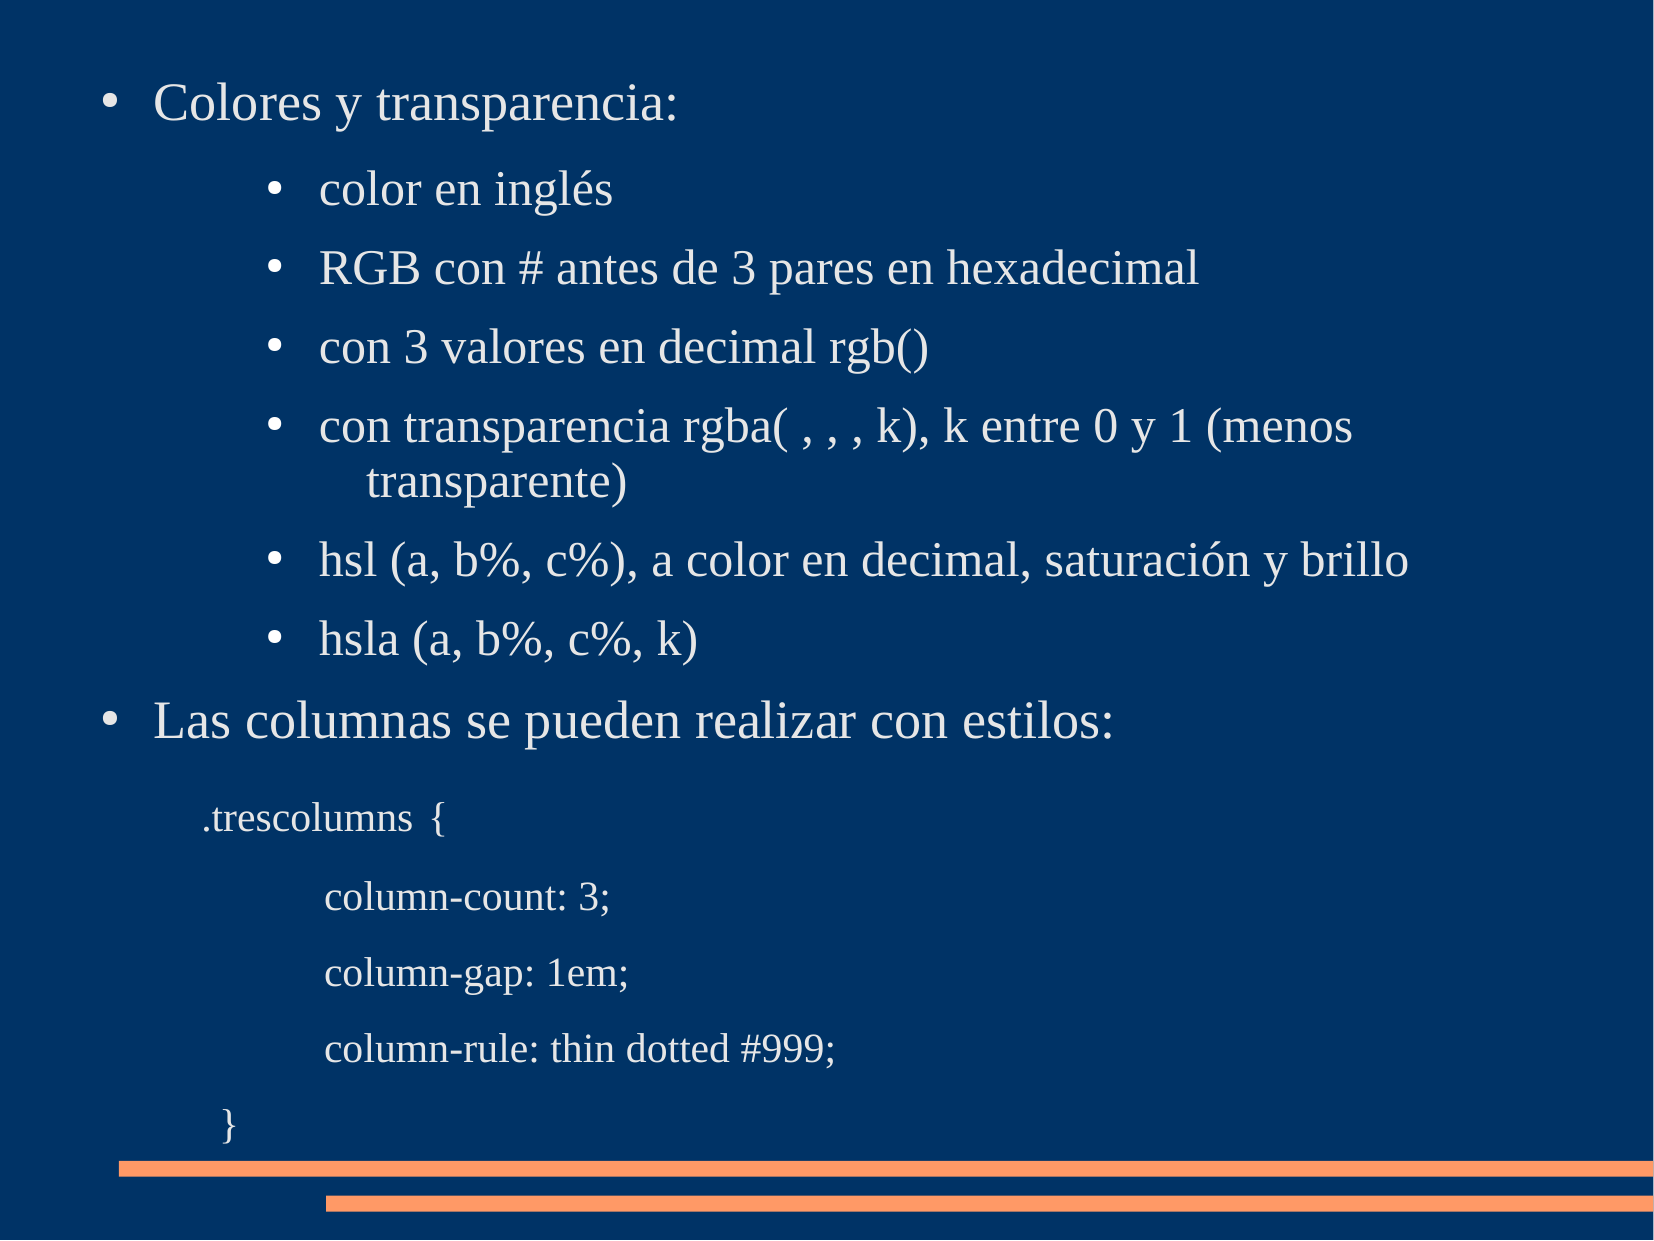

# Colores y transparencia:
color en inglés
RGB con # antes de 3 pares en hexadecimal
con 3 valores en decimal rgb()
con transparencia rgba( , , , k), k entre 0 y 1 (menos transparente)
hsl (a, b%, c%), a color en decimal, saturación y brillo
hsla (a, b%, c%, k)
Las columnas se pueden realizar con estilos:
 .trescolumns {
 column-count: 3;
 column-gap: 1em;
 column-rule: thin dotted #999;
 }